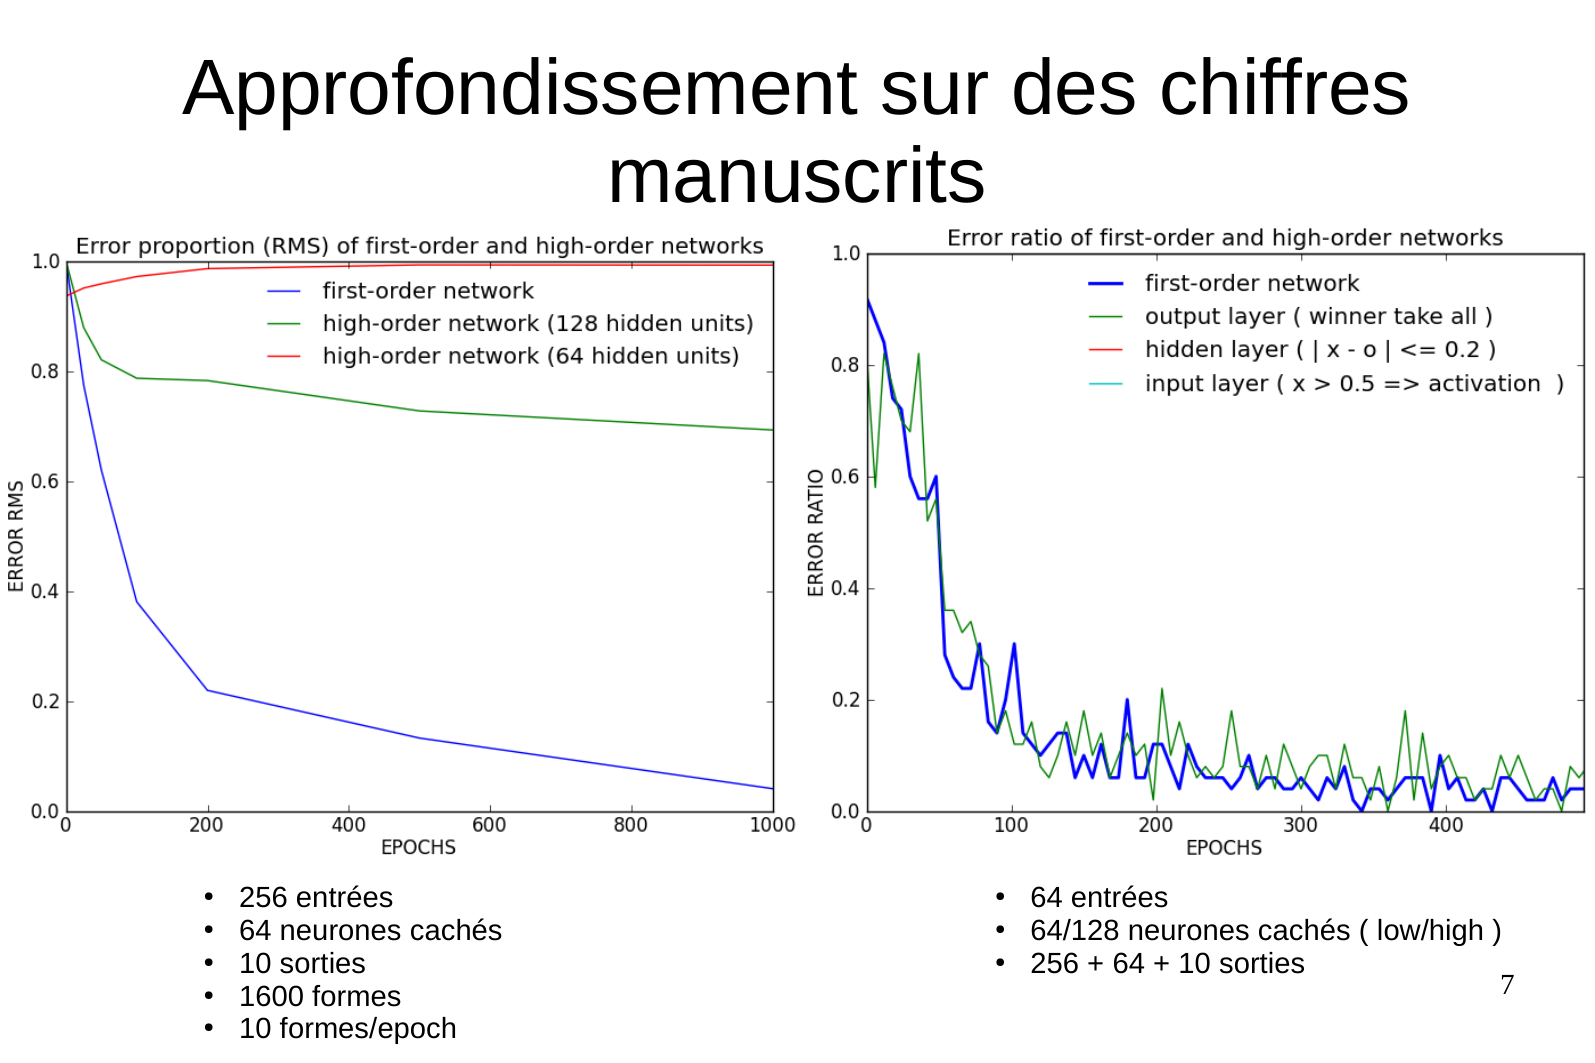

# Approfondissement sur des chiffres manuscrits
256 entrées
64 neurones cachés
10 sorties
1600 formes
10 formes/epoch
64 entrées
64/128 neurones cachés ( low/high )
256 + 64 + 10 sorties
7